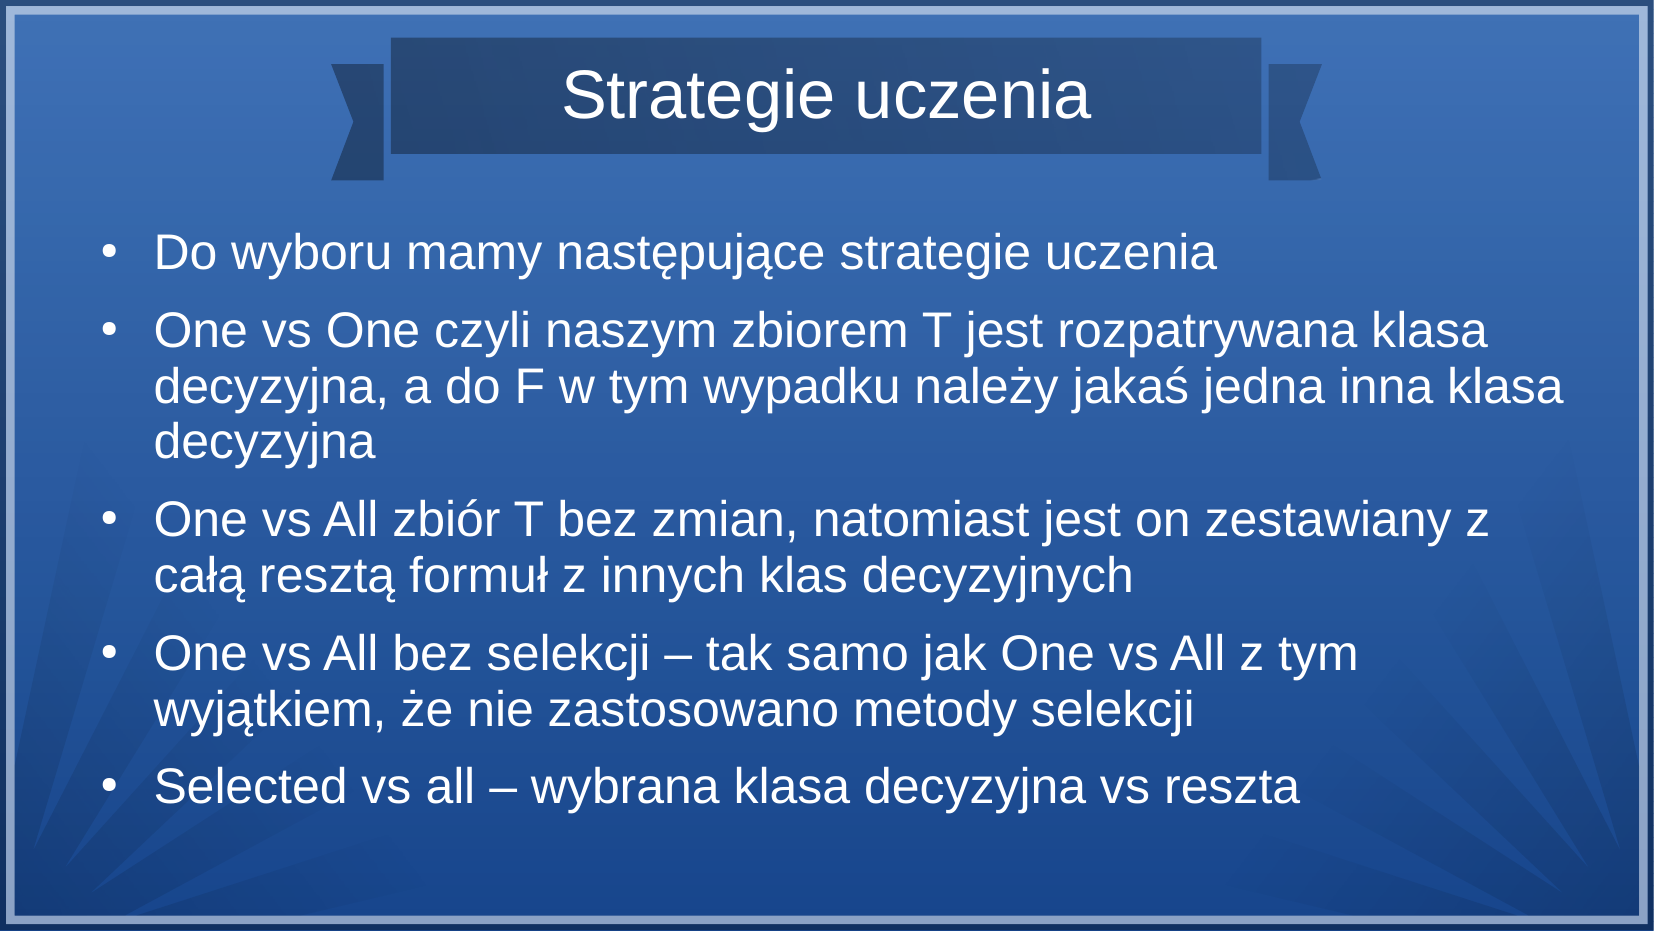

# Strategie uczenia
Do wyboru mamy następujące strategie uczenia
One vs One czyli naszym zbiorem T jest rozpatrywana klasa decyzyjna, a do F w tym wypadku należy jakaś jedna inna klasa decyzyjna
One vs All zbiór T bez zmian, natomiast jest on zestawiany z całą resztą formuł z innych klas decyzyjnych
One vs All bez selekcji – tak samo jak One vs All z tym wyjątkiem, że nie zastosowano metody selekcji
Selected vs all – wybrana klasa decyzyjna vs reszta